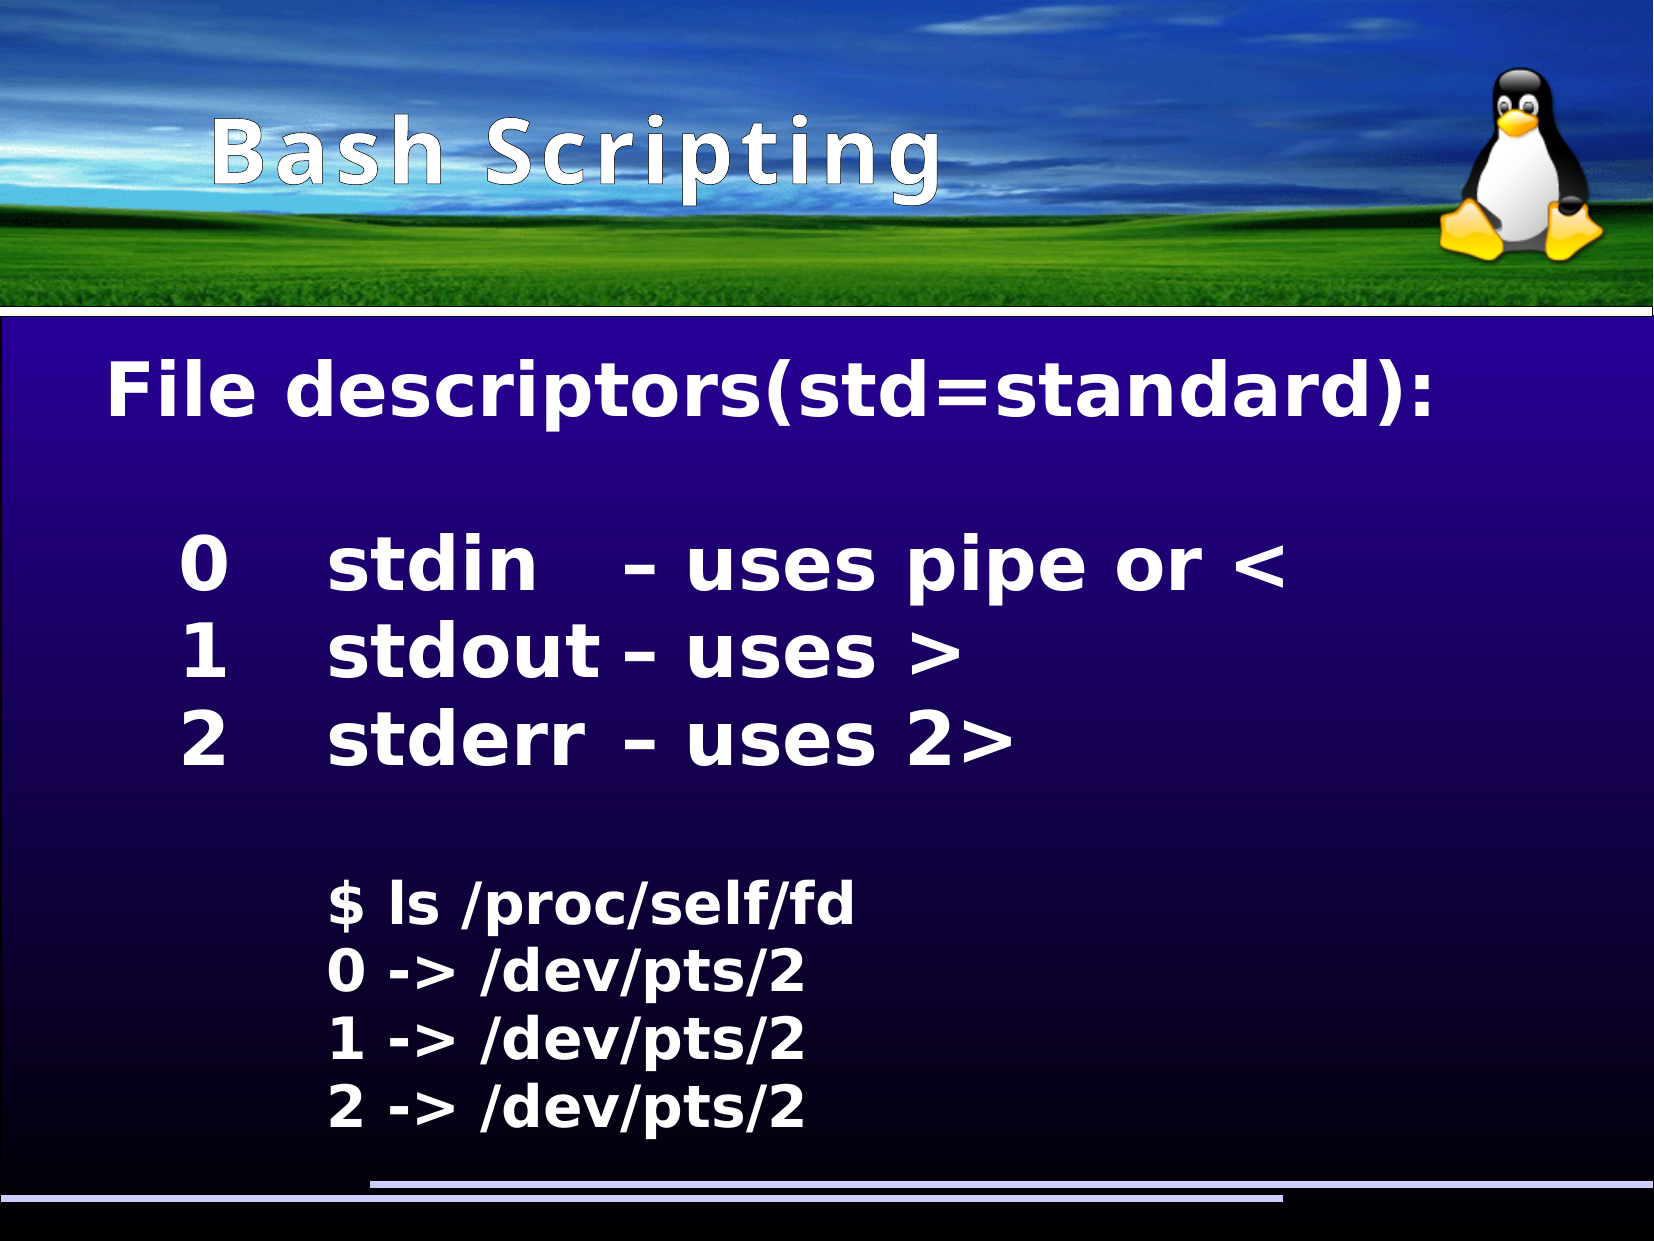

# Bash Scripting
	File descriptors(std=standard):
		0		stdin		– uses pipe or <
		1		stdout	– uses >
		2		stderr	– uses 2>
				$ ls /proc/self/fd
				0 -> /dev/pts/2
				1 -> /dev/pts/2
				2 -> /dev/pts/2